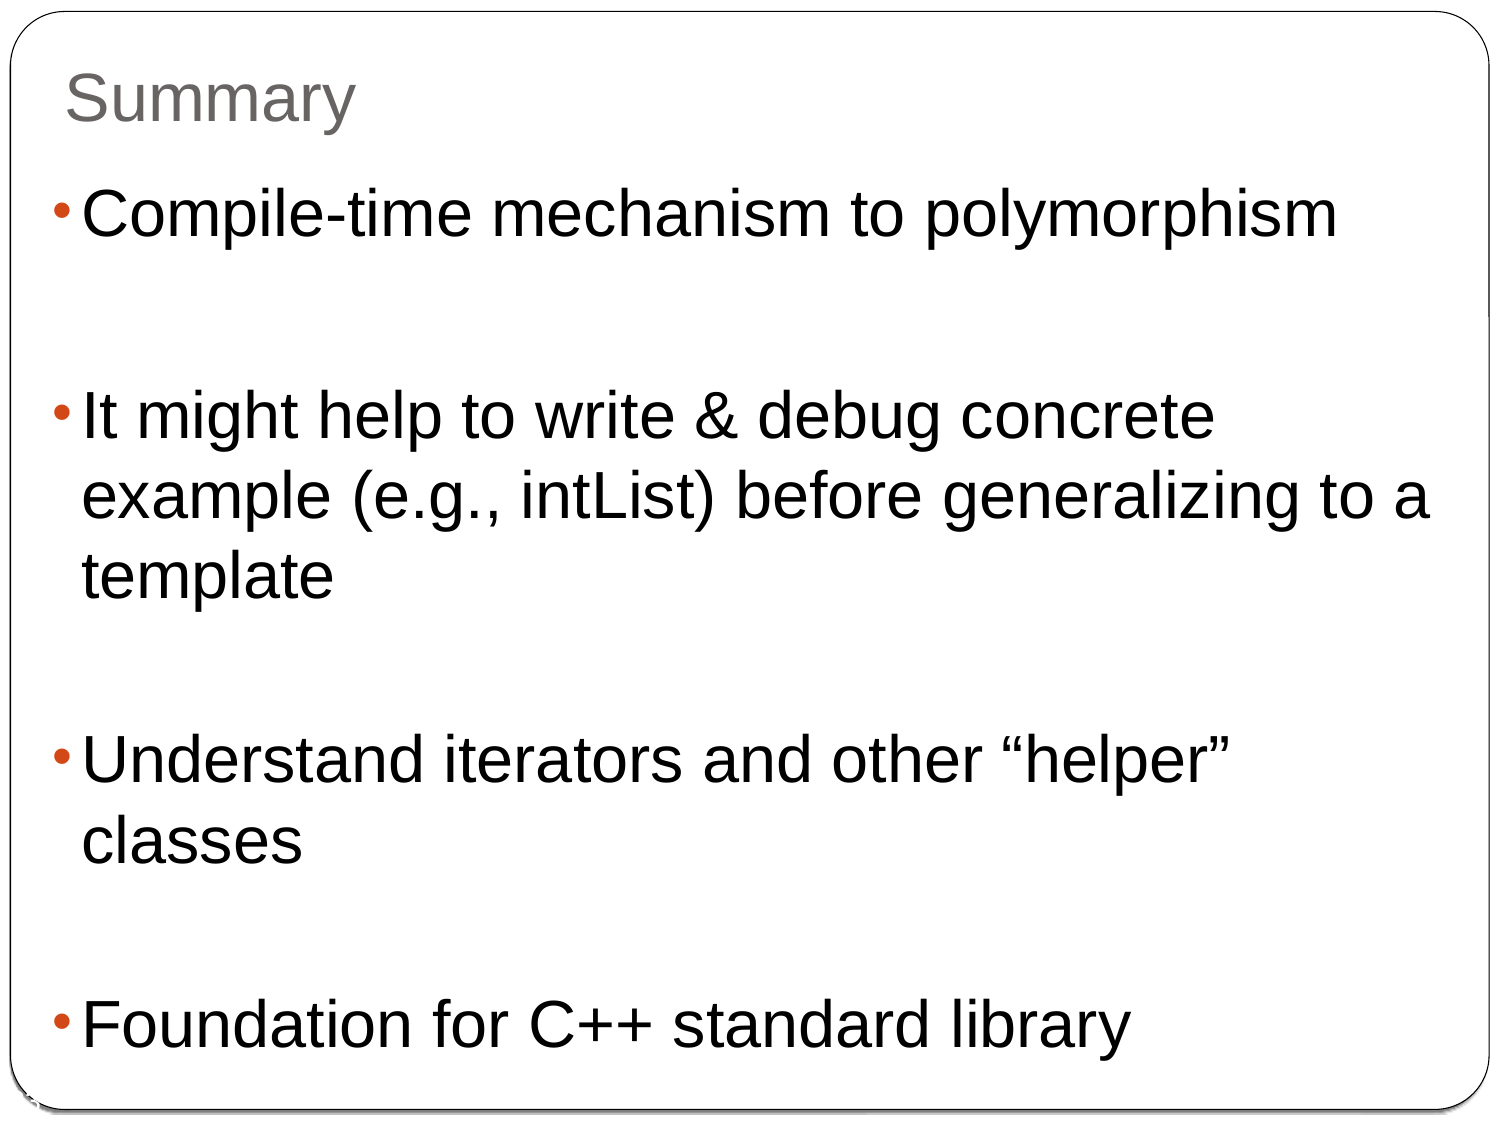

# Summary
Compile-time mechanism to polymorphism
It might help to write & debug concrete example (e.g., intList) before generalizing to a template
Understand iterators and other “helper” classes
Foundation for C++ standard library